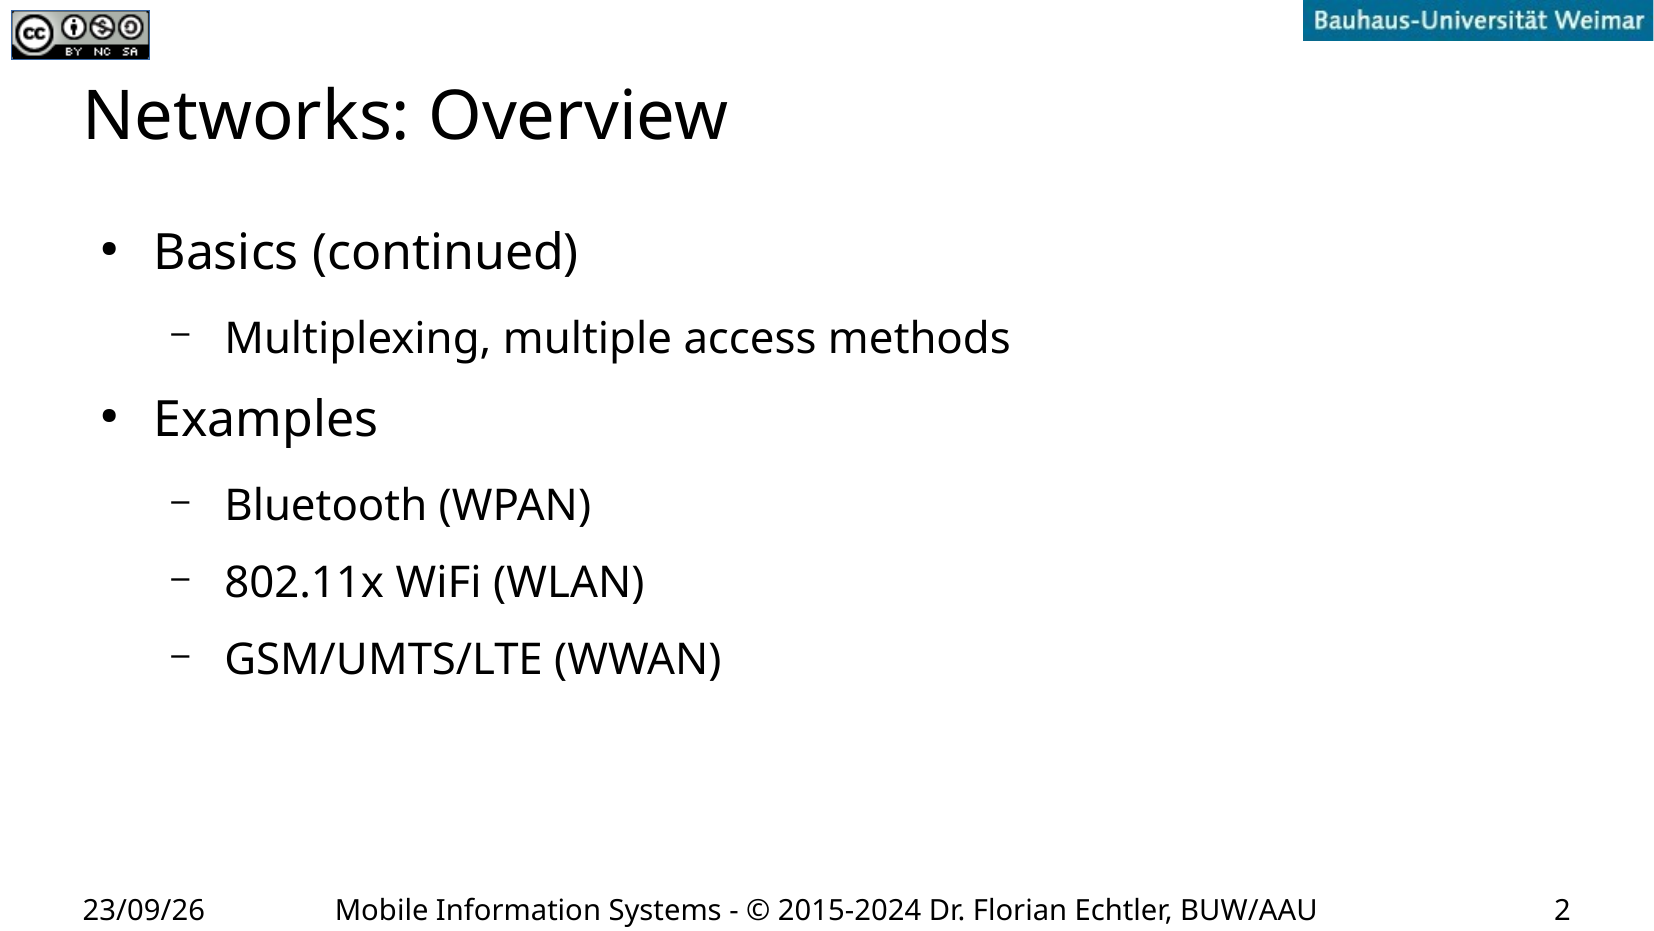

# Networks: Overview
Basics (continued)
Multiplexing, multiple access methods
Examples
Bluetooth (WPAN)
802.11x WiFi (WLAN)
GSM/UMTS/LTE (WWAN)
Mobile Information Systems - © 2015-2024 Dr. Florian Echtler, BUW/AAU
2